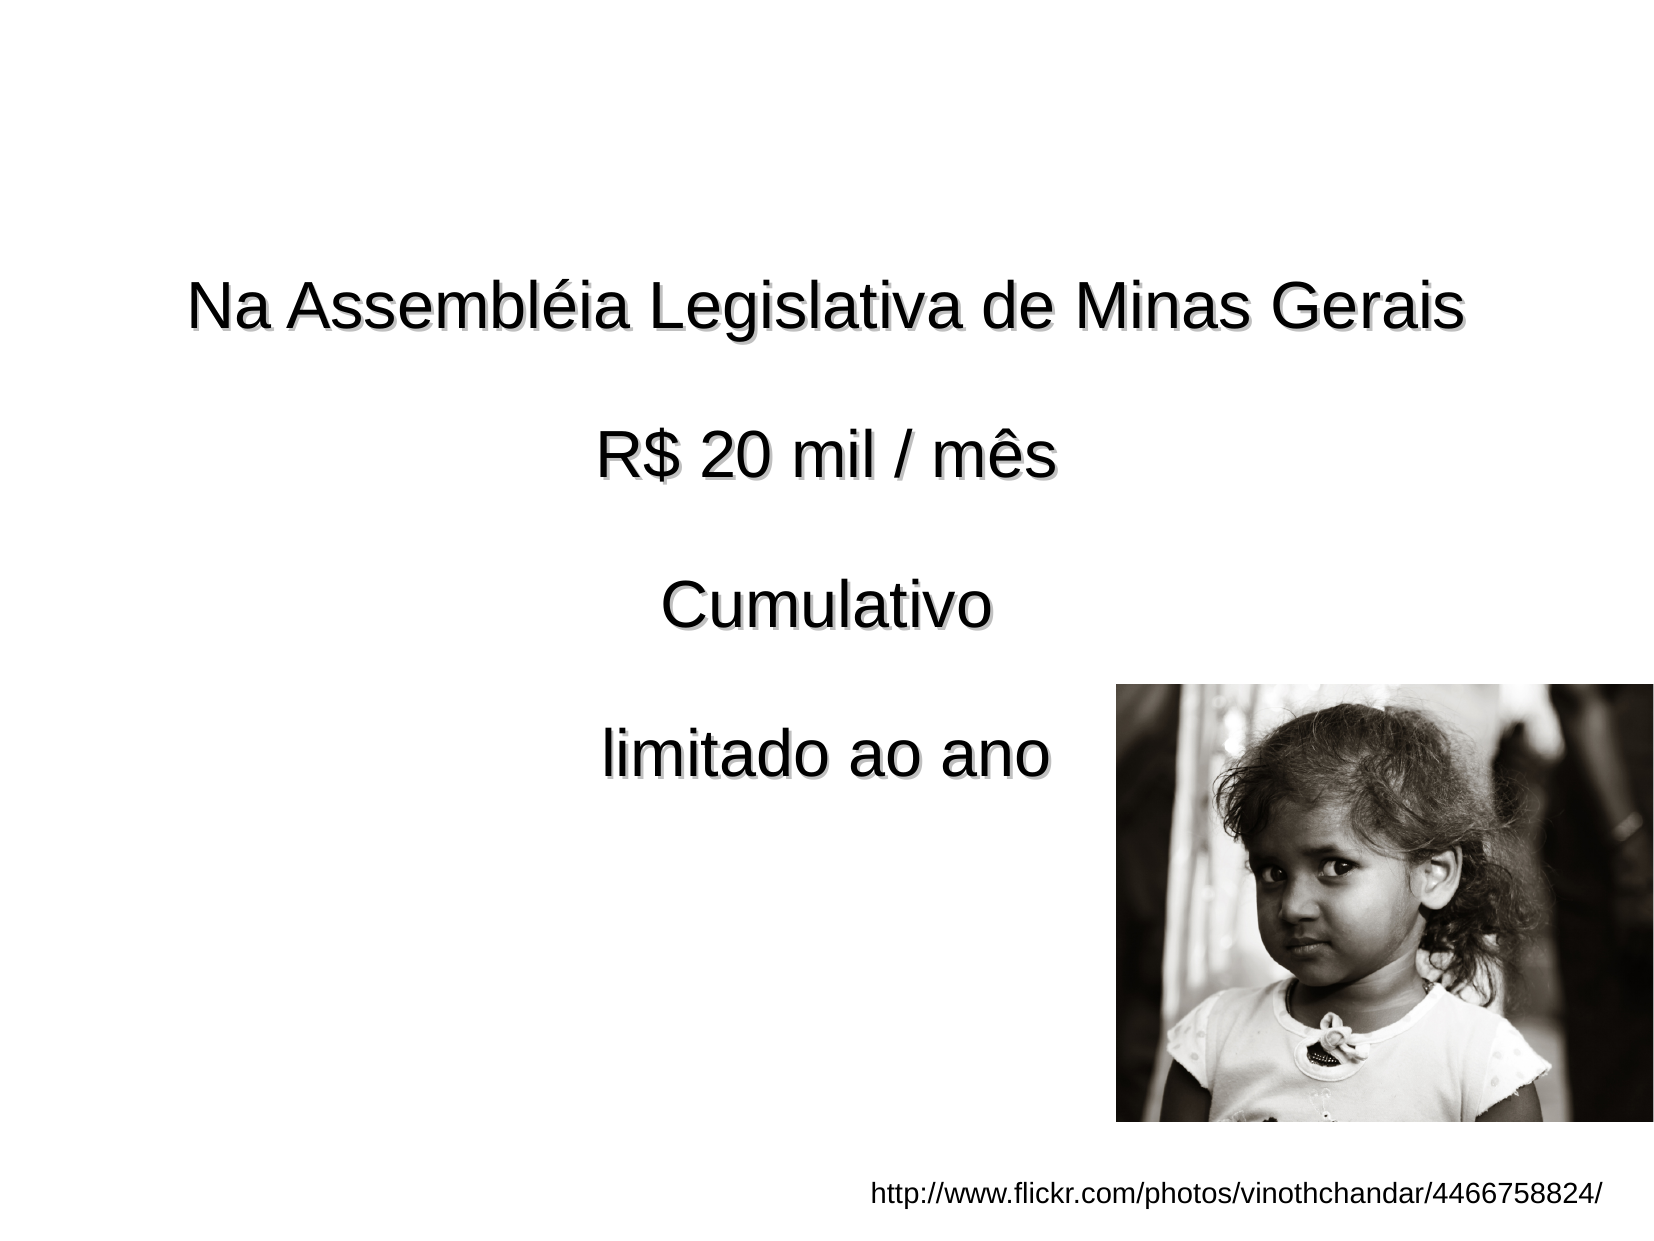

# Na Assembléia Legislativa de Minas Gerais
R$ 20 mil / mês
Cumulativo
limitado ao ano
http://www.flickr.com/photos/vinothchandar/4466758824/